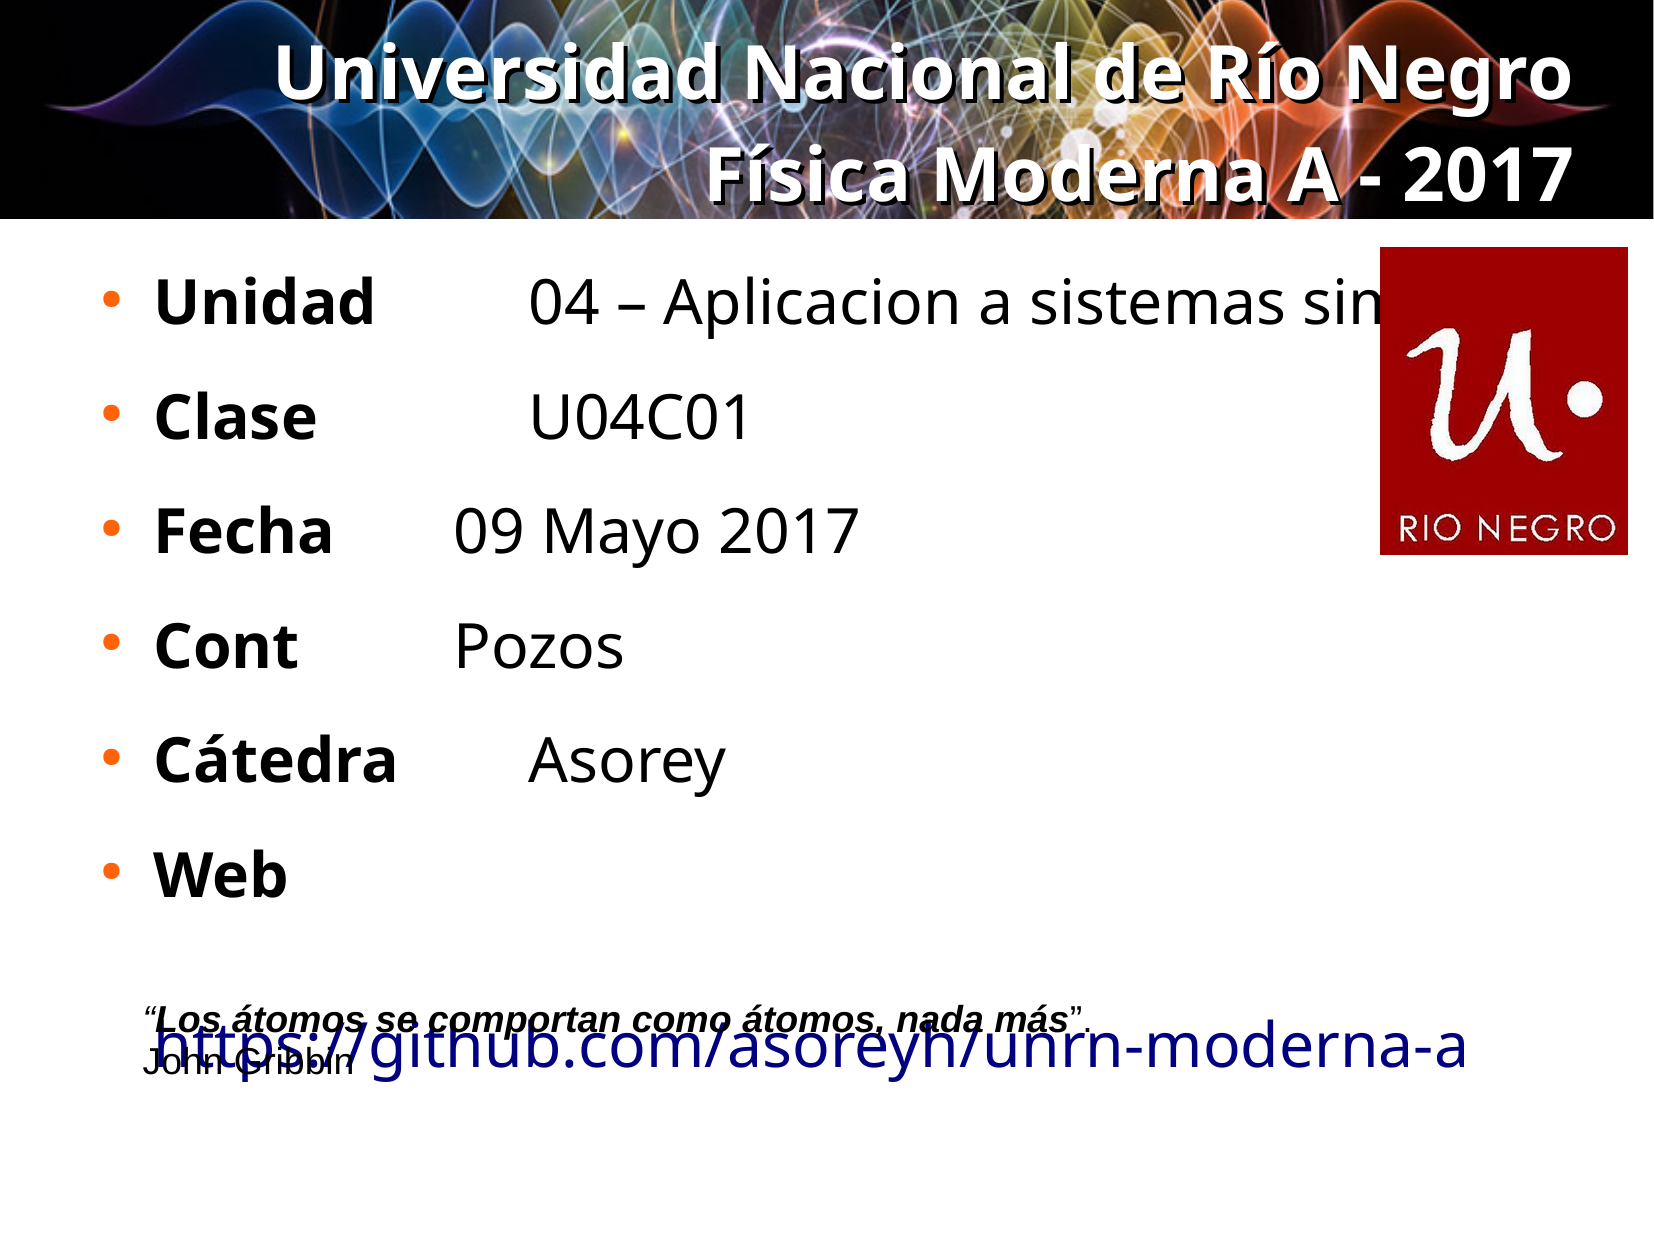

# Universidad Nacional de Río Negro Física Moderna A - 2017
Unidad 		04 – Aplicacion a sistemas simples
Clase			U04C01
Fecha		09 Mayo 2017
Cont			Pozos
Cátedra		Asorey
Web
		https://github.com/asoreyh/unrn-moderna-a
“Los átomos se comportan como átomos, nada más”.
John Gribbin